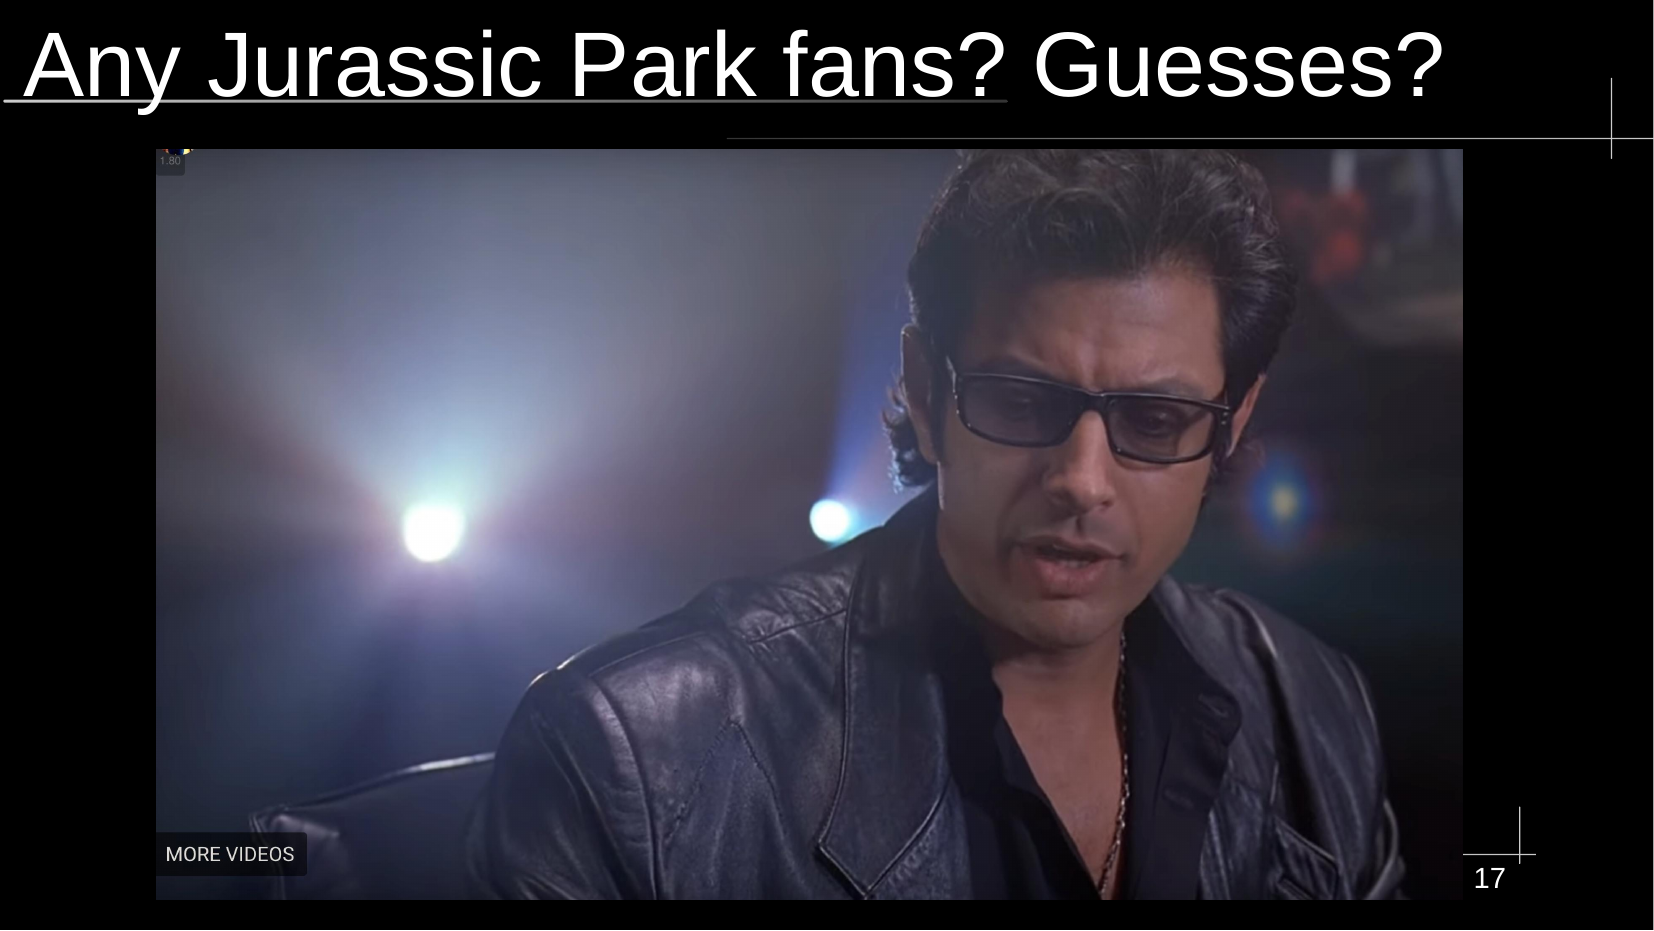

# Any Jurassic Park fans? Guesses?
17